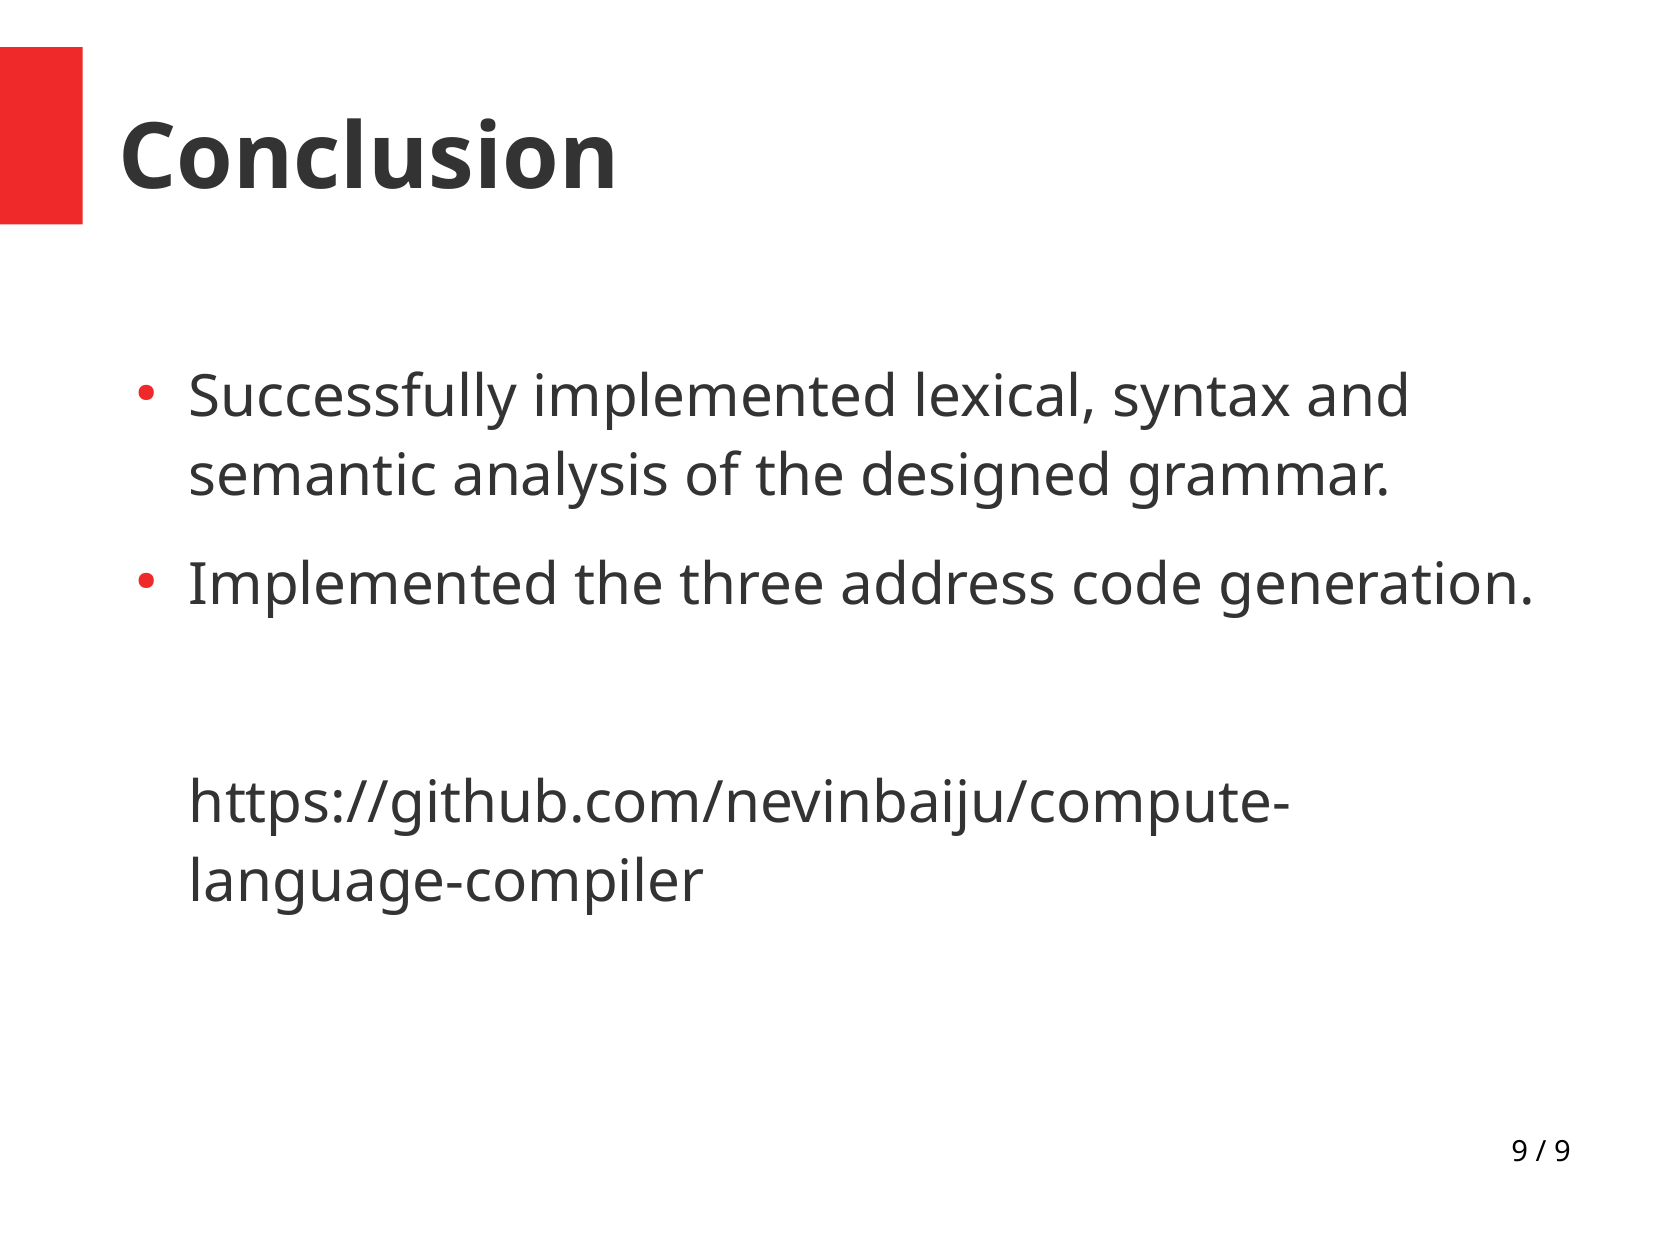

# Conclusion
Successfully implemented lexical, syntax and semantic analysis of the designed grammar.
Implemented the three address code generation.
https://github.com/nevinbaiju/compute-language-compiler
9